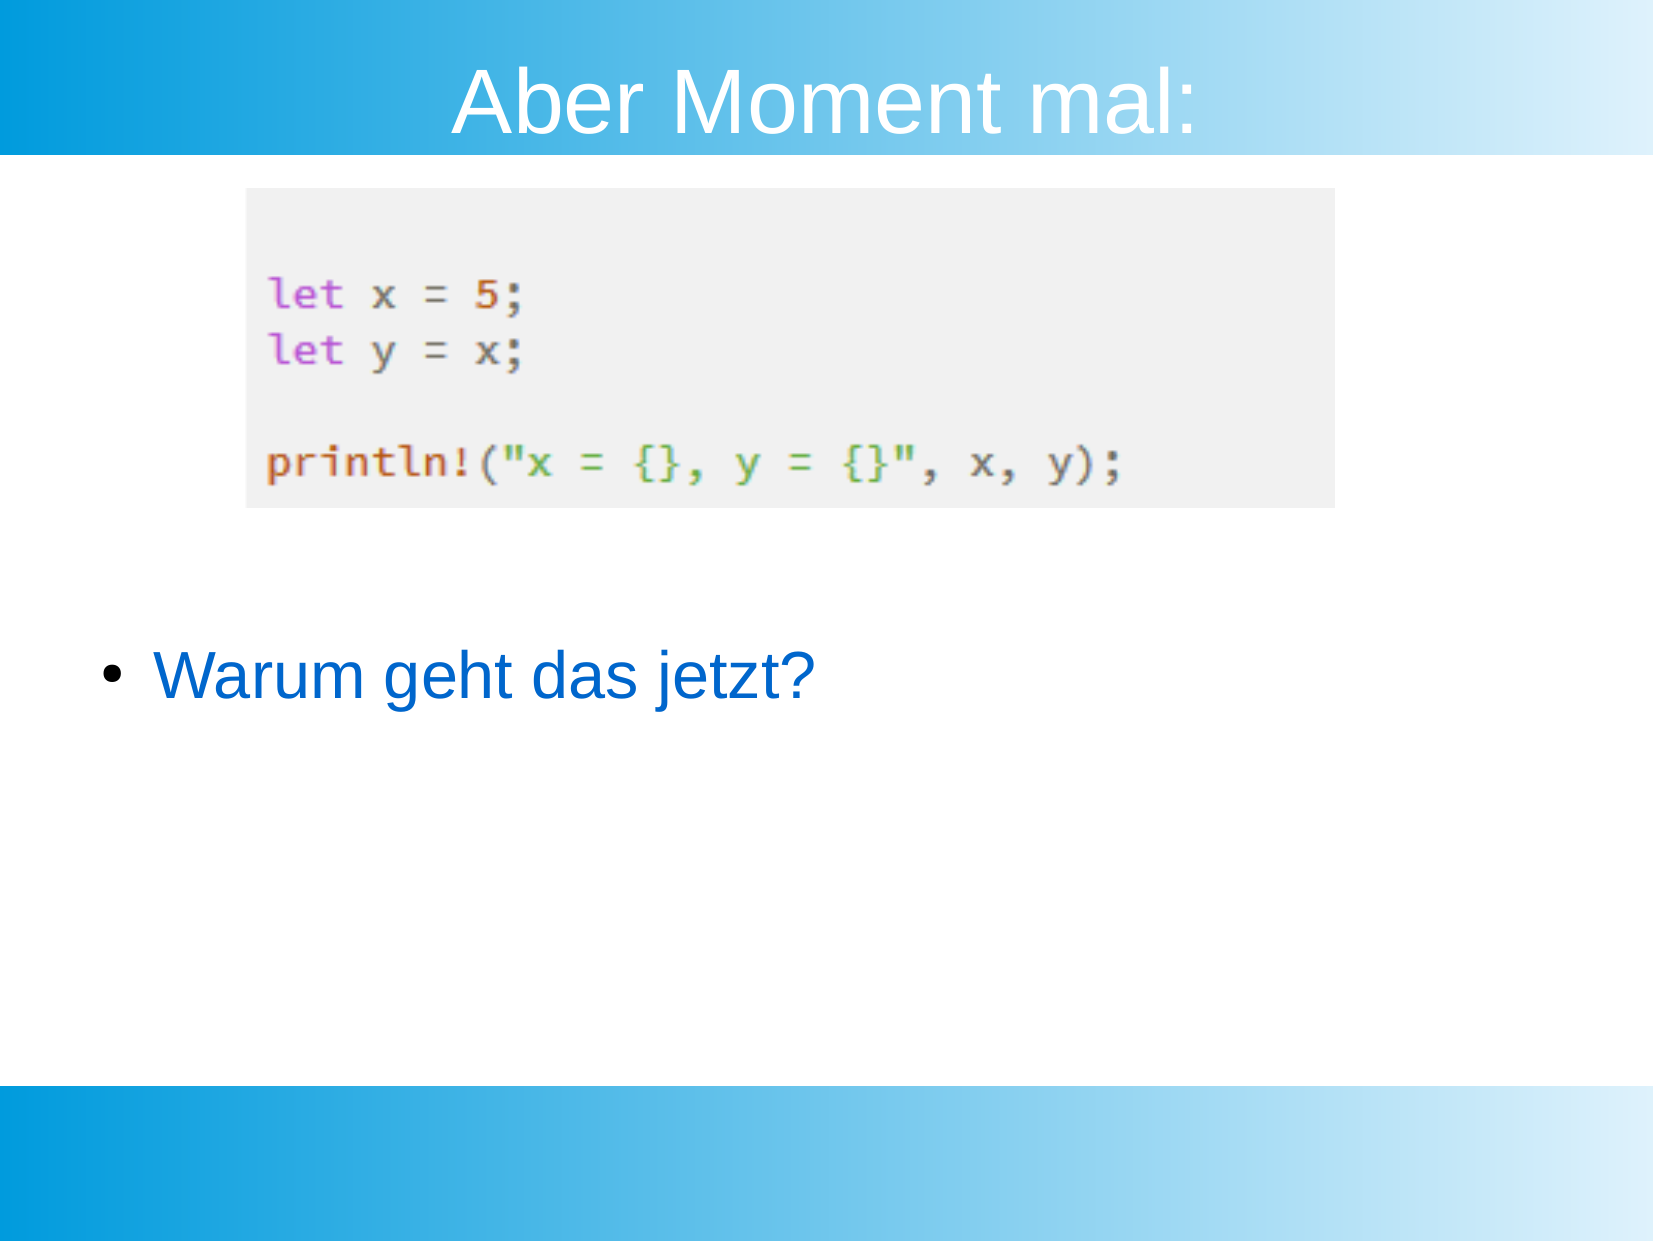

# Aber Moment mal:
Warum geht das jetzt?